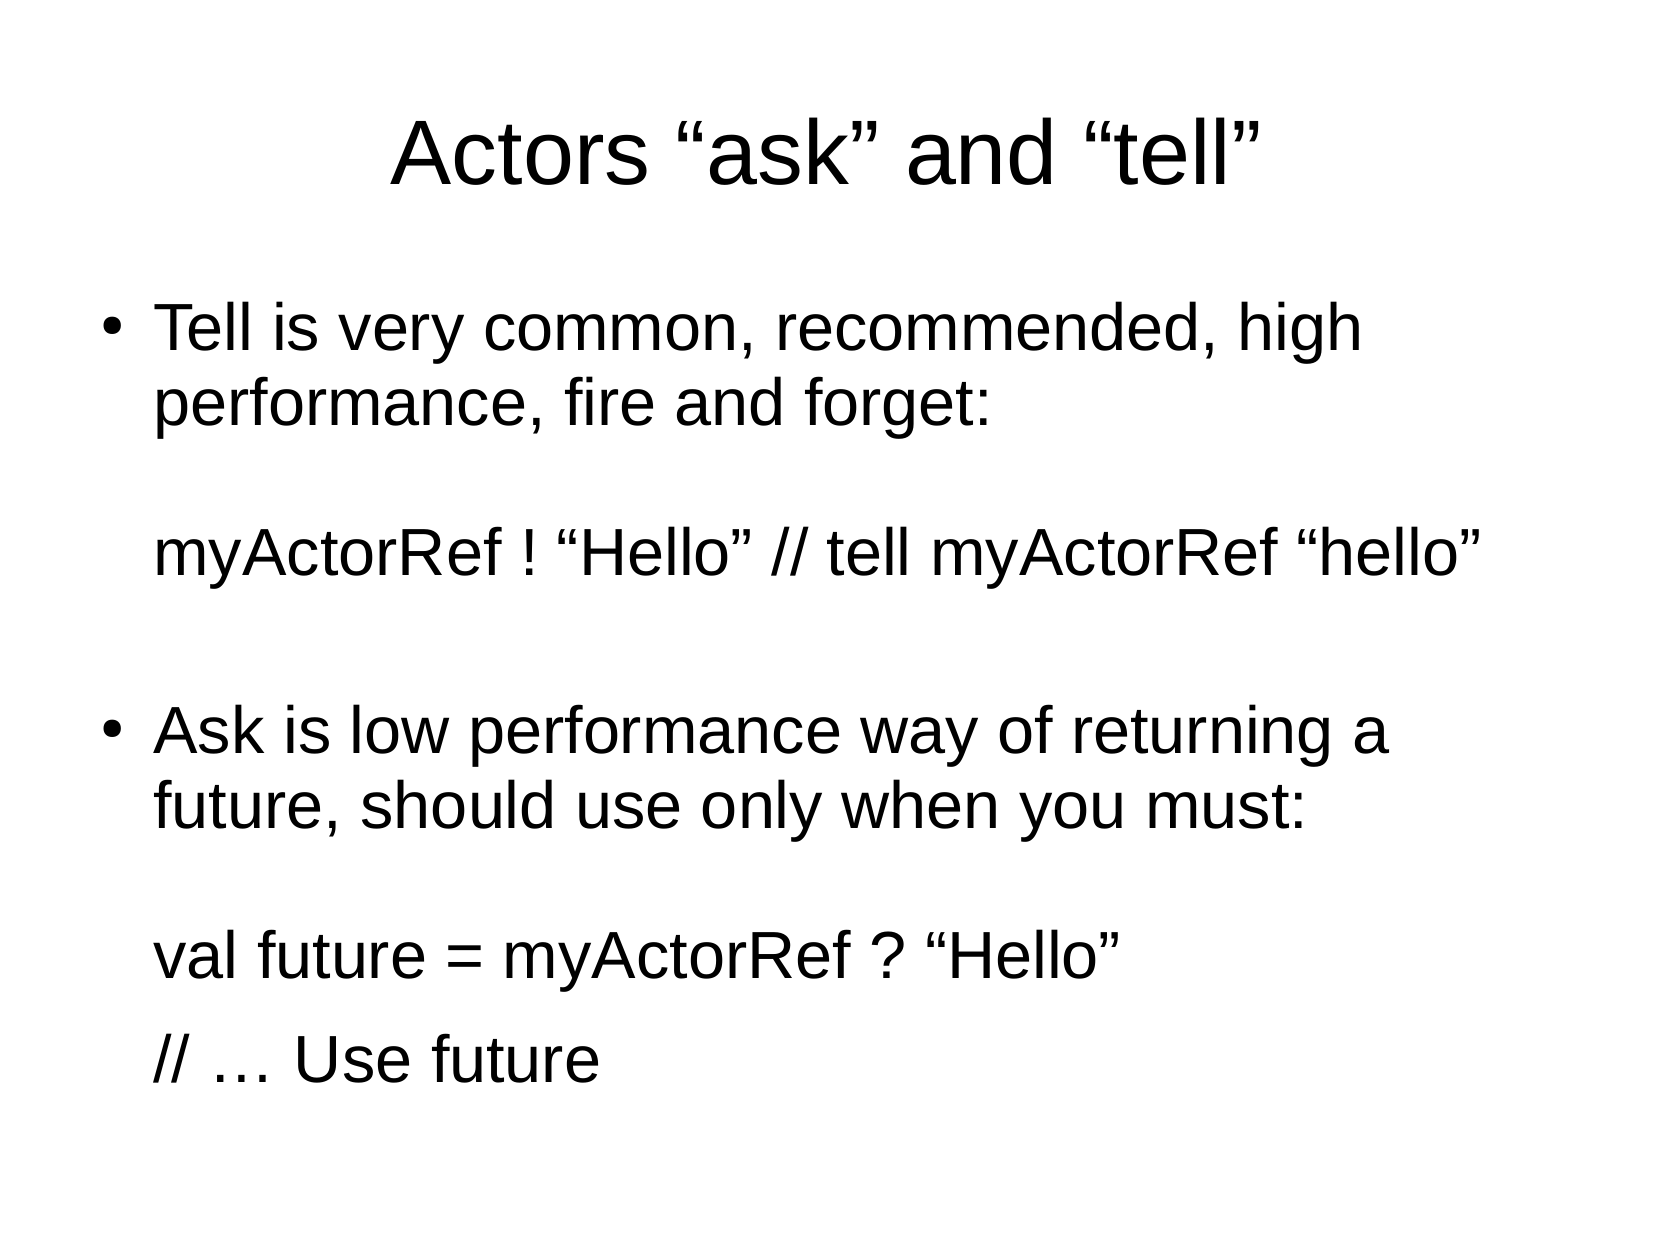

# Actors “ask” and “tell”
Tell is very common, recommended, high performance, fire and forget:
myActorRef ! “Hello” // tell myActorRef “hello”
Ask is low performance way of returning a future, should use only when you must:
val future = myActorRef ? “Hello”
// … Use future